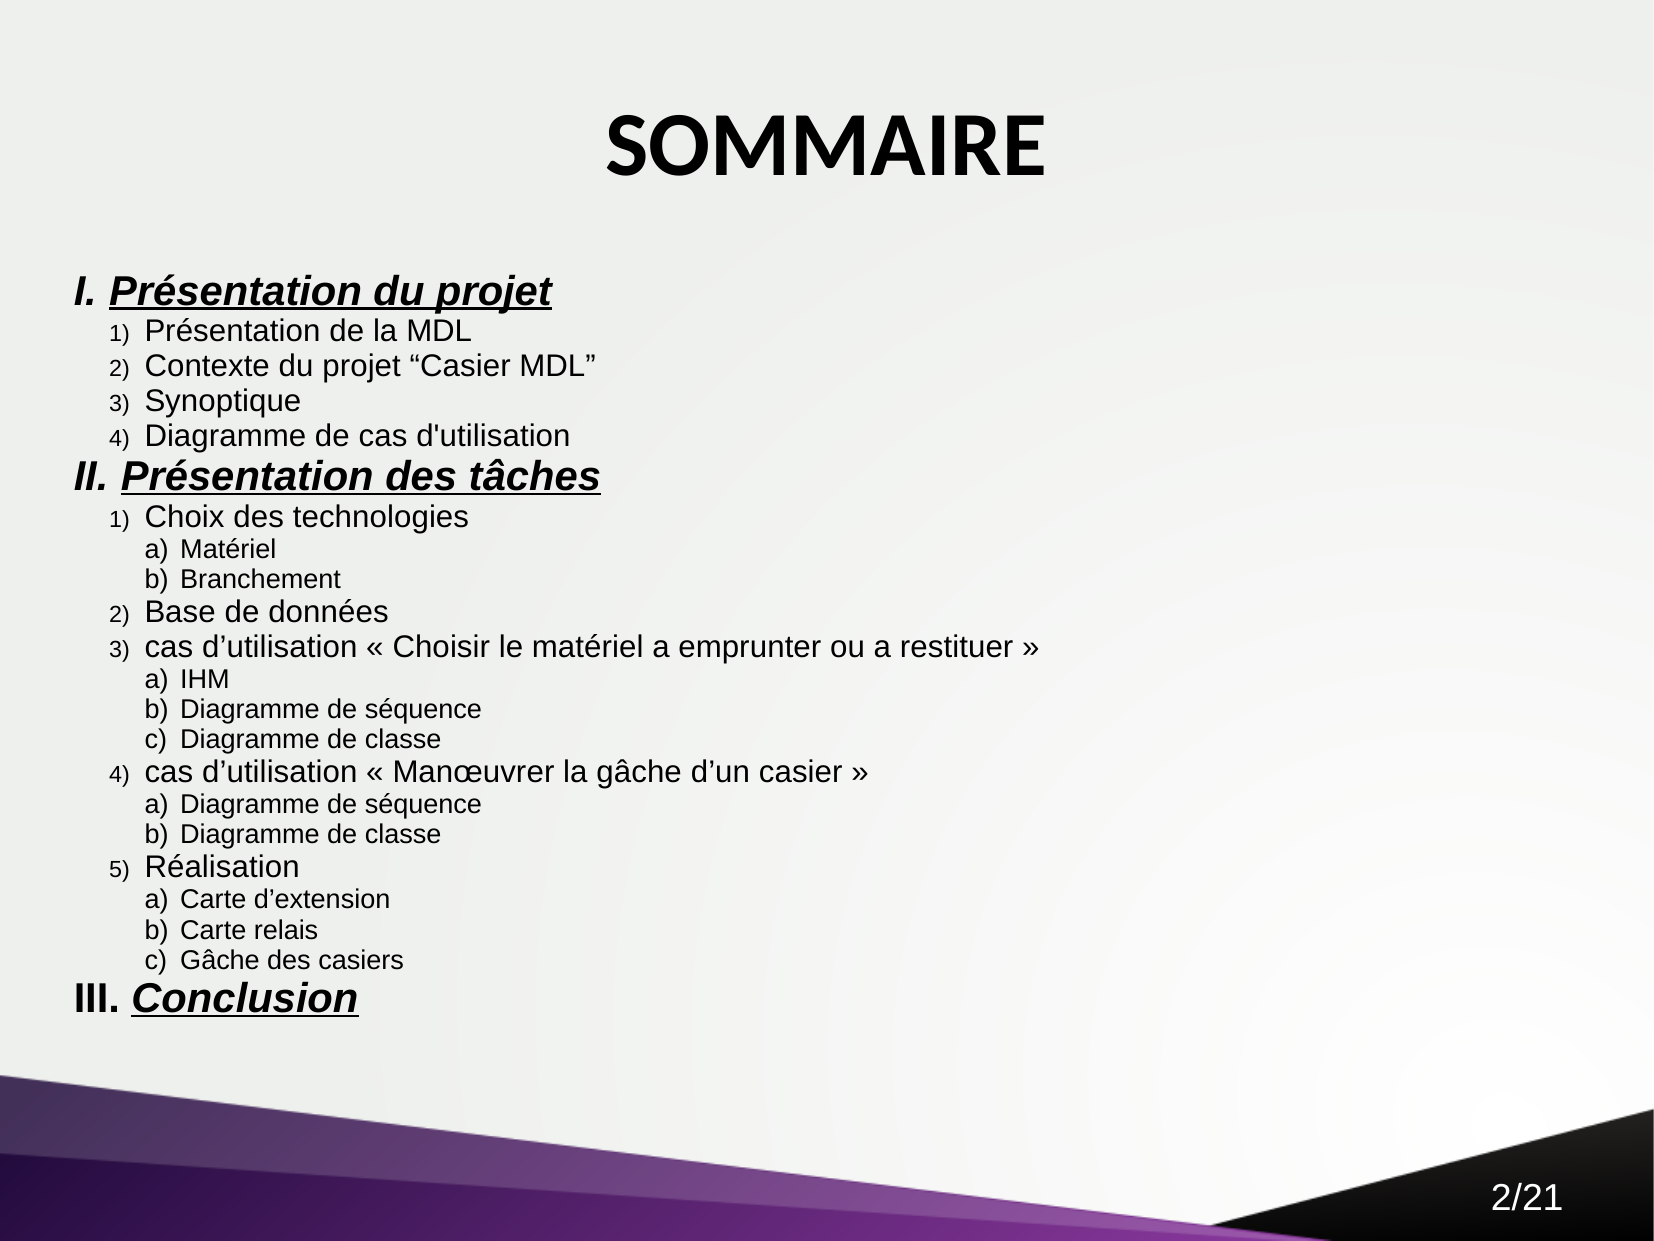

# SOMMAIRE
Présentation du projet
Présentation de la MDL
Contexte du projet “Casier MDL”
Synoptique
Diagramme de cas d'utilisation
 Présentation des tâches
Choix des technologies
Matériel
Branchement
Base de données
cas d’utilisation « Choisir le matériel a emprunter ou a restituer »
IHM
Diagramme de séquence
Diagramme de classe
cas d’utilisation « Manœuvrer la gâche d’un casier »
Diagramme de séquence
Diagramme de classe
Réalisation
Carte d’extension
Carte relais
Gâche des casiers
 Conclusion